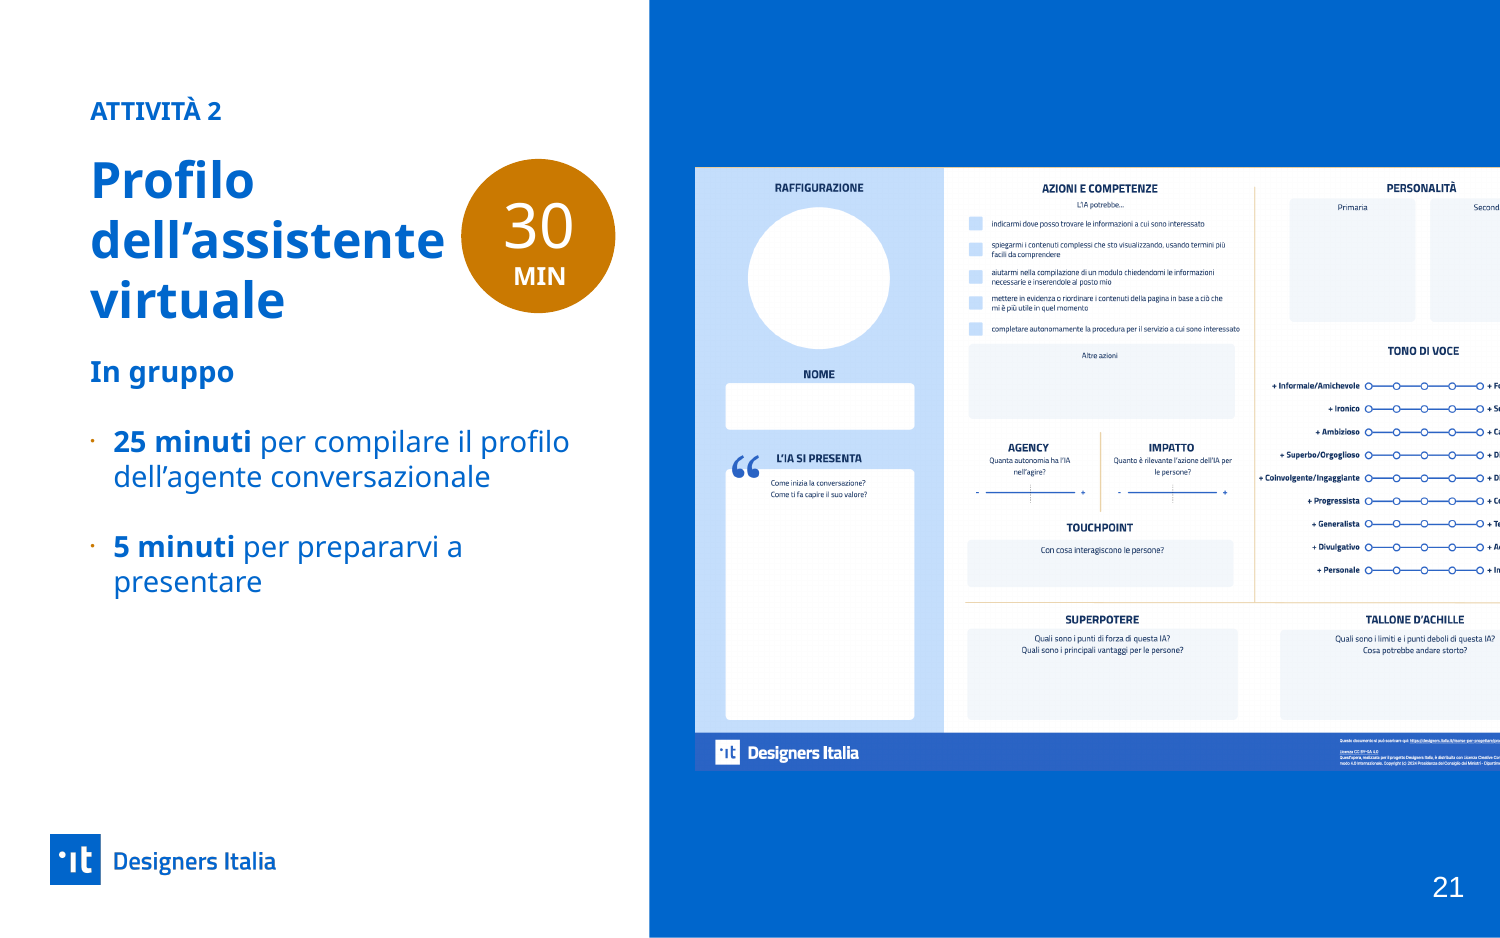

ATTIVITÀ 2
30
MIN
Profilo dell’assistente virtuale
In gruppo
25 minuti per compilare il profilo dell’agente conversazionale
5 minuti per prepararvi a presentare